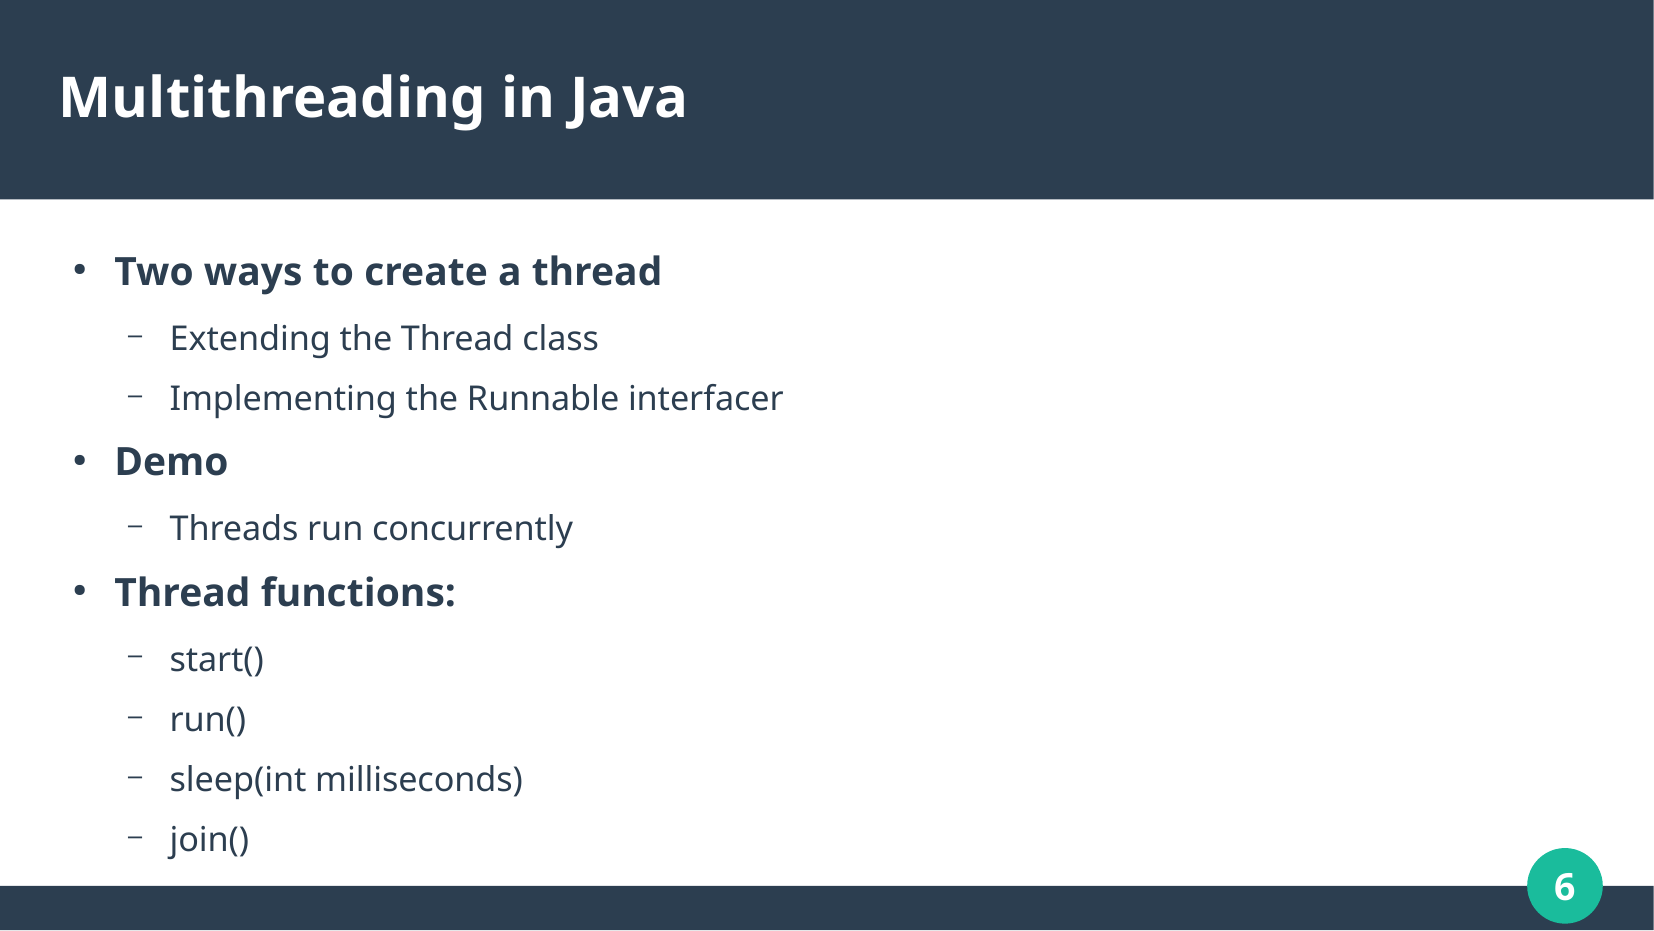

# Multithreading in Java
Two ways to create a thread
Extending the Thread class
Implementing the Runnable interfacer
Demo
Threads run concurrently
Thread functions:
start()
run()
sleep(int milliseconds)
join()